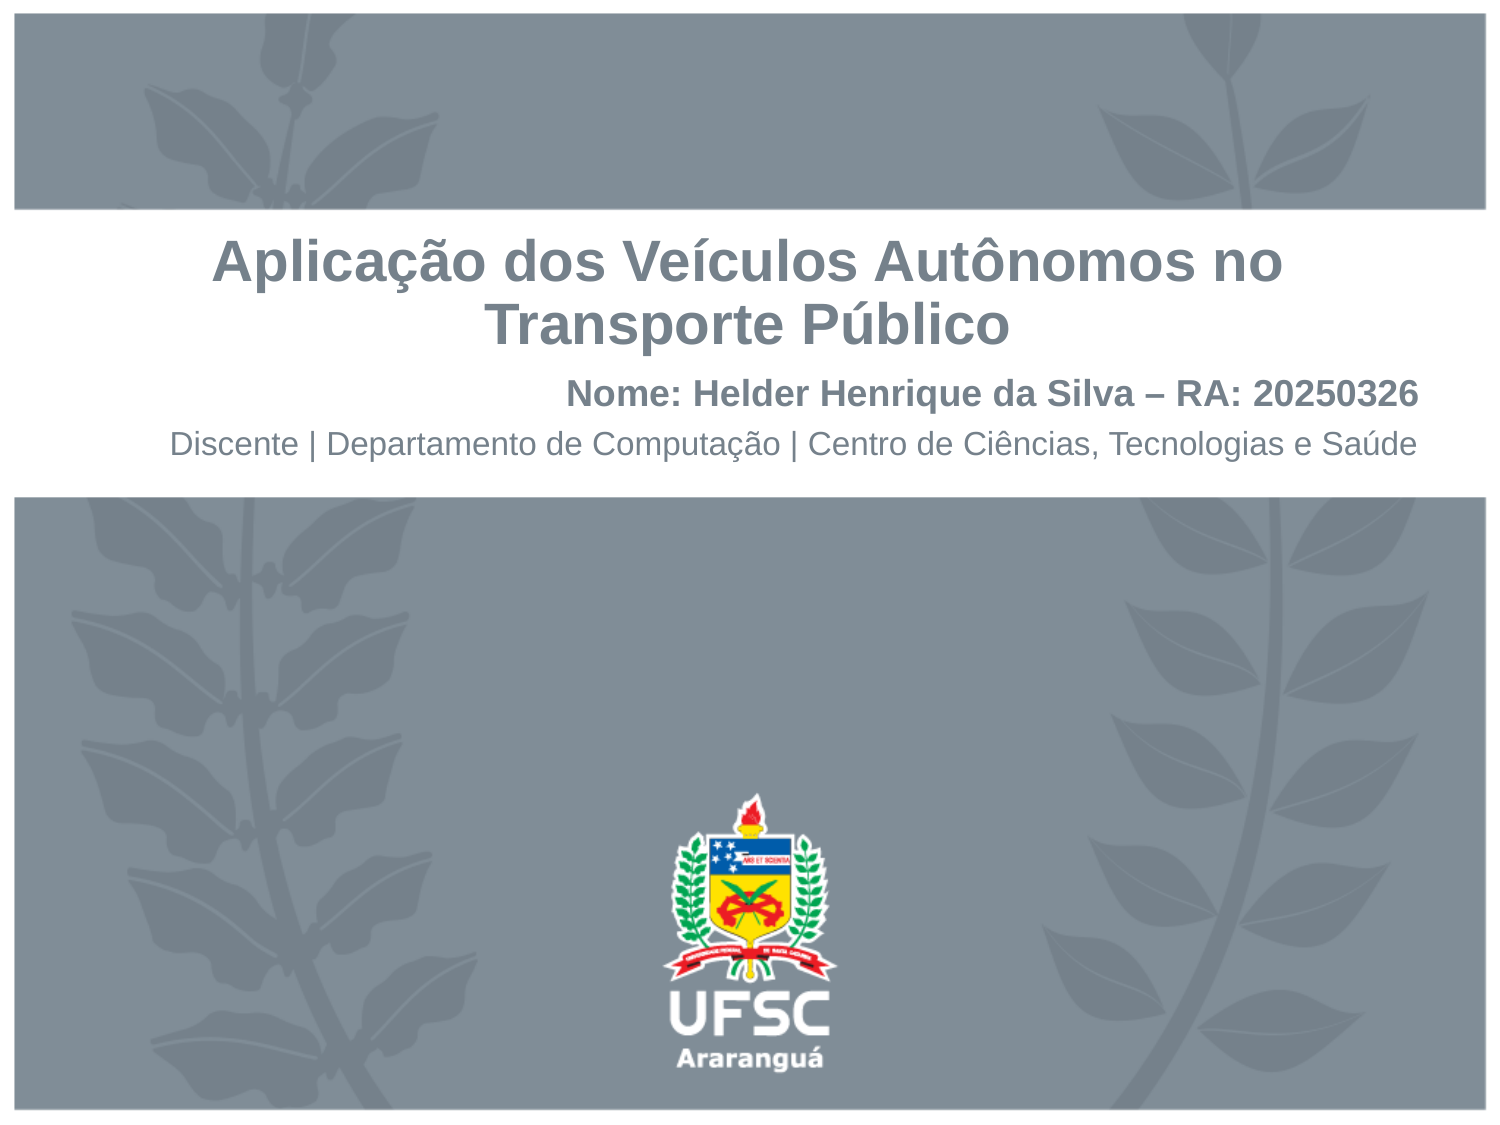

# Aplicação dos Veículos Autônomos no Transporte Público
Nome: Helder Henrique da Silva – RA: 20250326
Discente | Departamento de Computação | Centro de Ciências, Tecnologias e Saúde